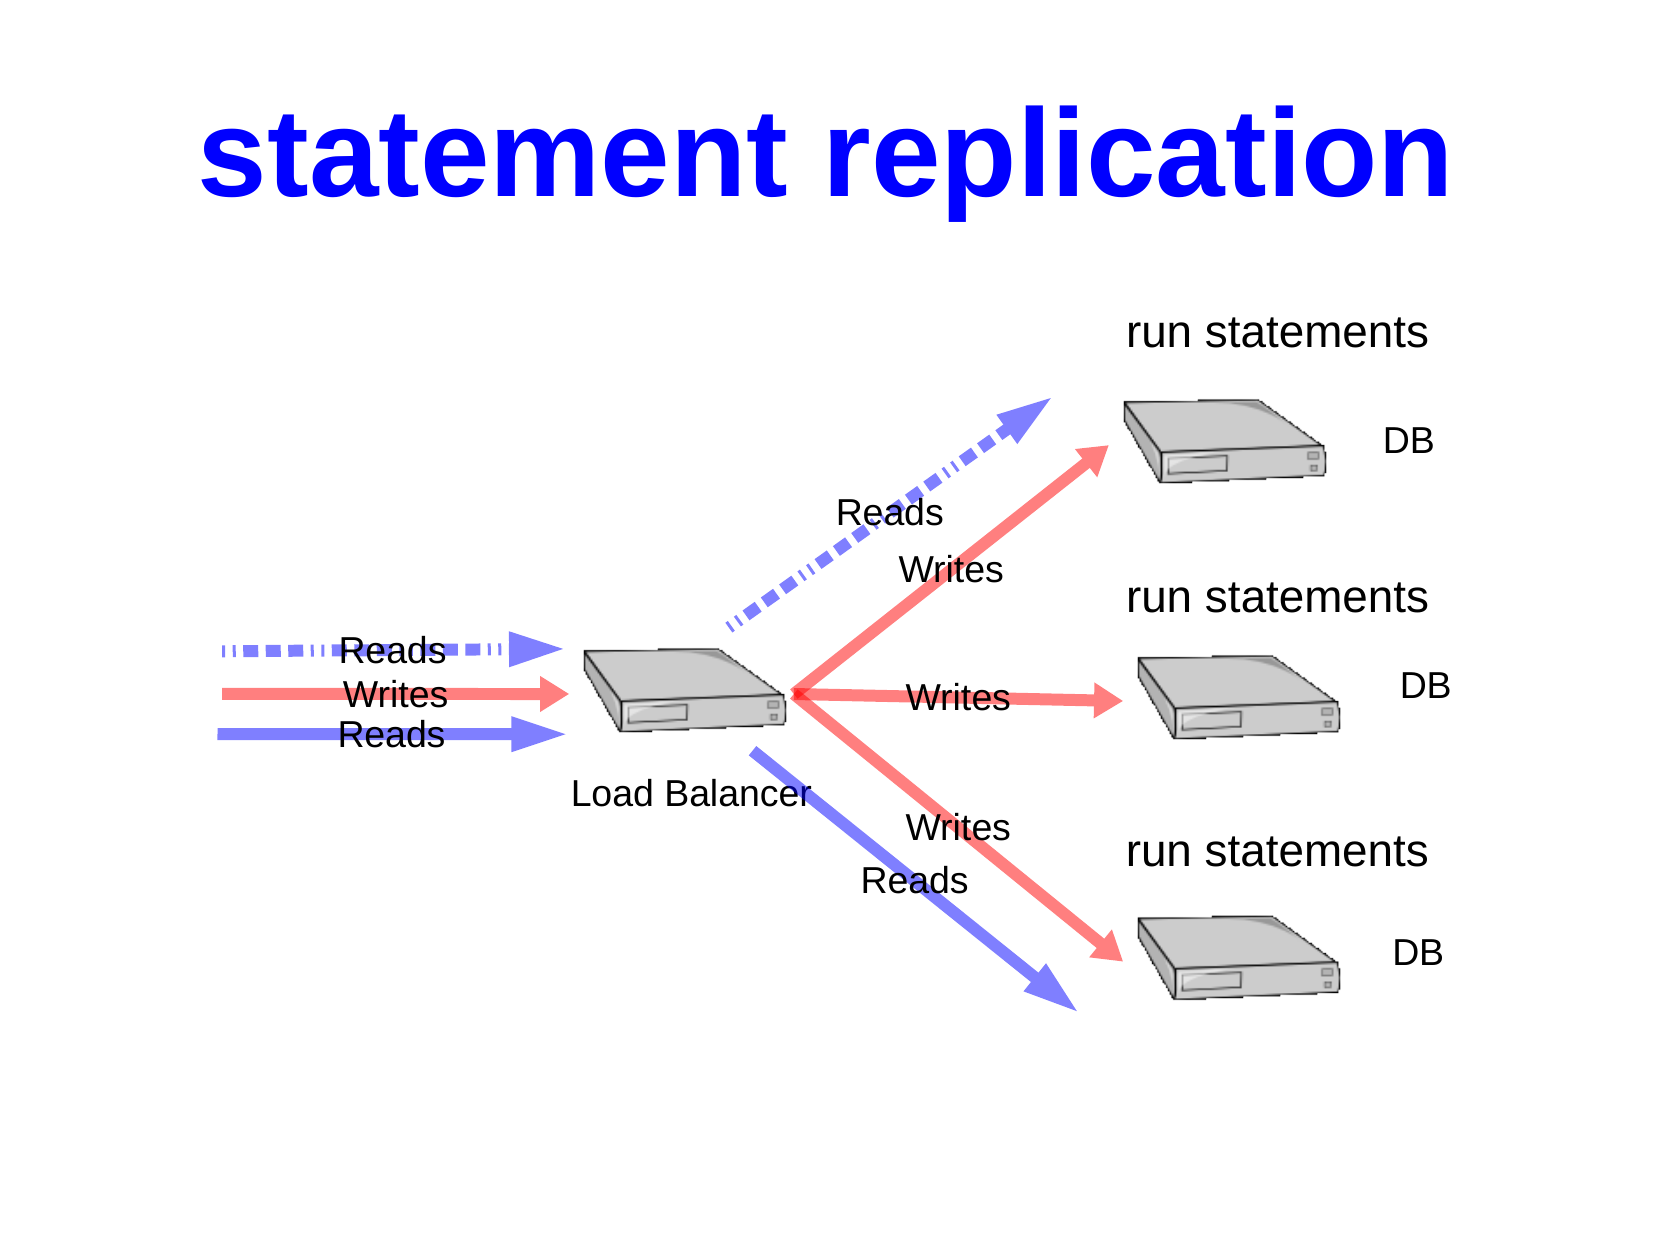

# statement replication
run statements
DB
run statements
DB
Load Balancer
run statements
DB